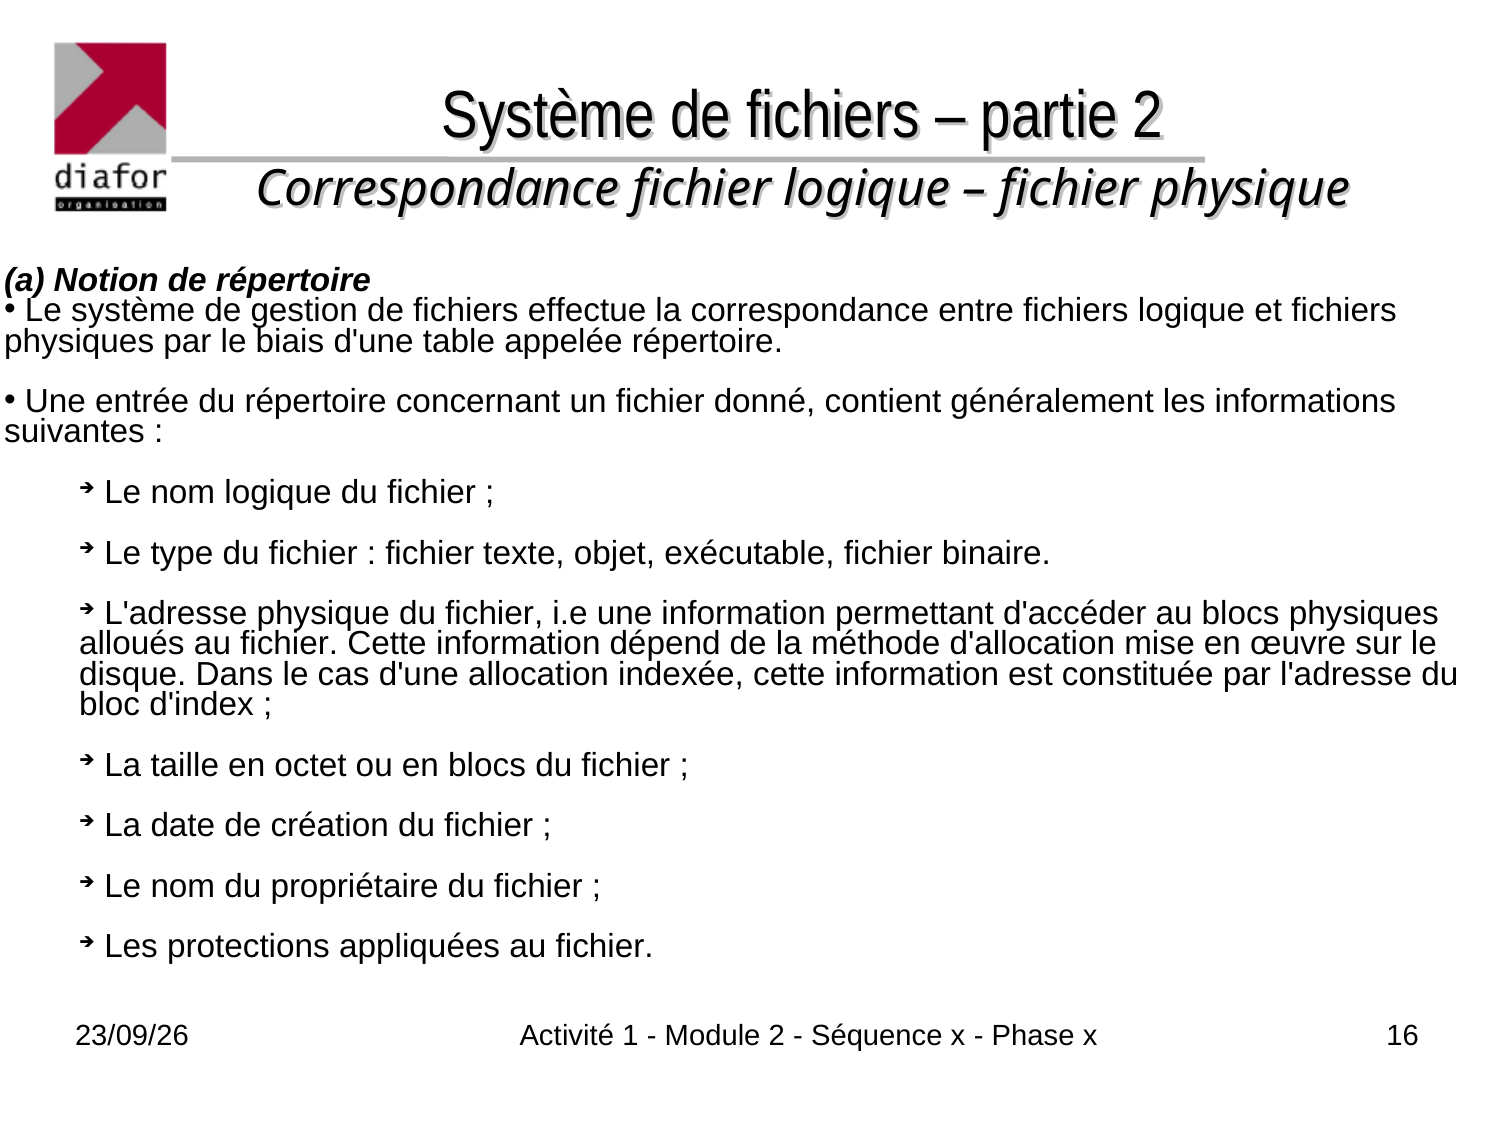

# Système de fichiers – partie 2 Correspondance fichier logique – fichier physique
(a) Notion de répertoire
 Le système de gestion de fichiers effectue la correspondance entre fichiers logique et fichiers
physiques par le biais d'une table appelée répertoire.
 Une entrée du répertoire concernant un fichier donné, contient généralement les informations
suivantes :
 Le nom logique du fichier ;
 Le type du fichier : fichier texte, objet, exécutable, fichier binaire.
 L'adresse physique du fichier, i.e une information permettant d'accéder au blocs physiques
alloués au fichier. Cette information dépend de la méthode d'allocation mise en œuvre sur le
disque. Dans le cas d'une allocation indexée, cette information est constituée par l'adresse du
bloc d'index ;
 La taille en octet ou en blocs du fichier ;
 La date de création du fichier ;
 Le nom du propriétaire du fichier ;
 Les protections appliquées au fichier.
Activité 1 - Module 2 - Séquence x - Phase x
16